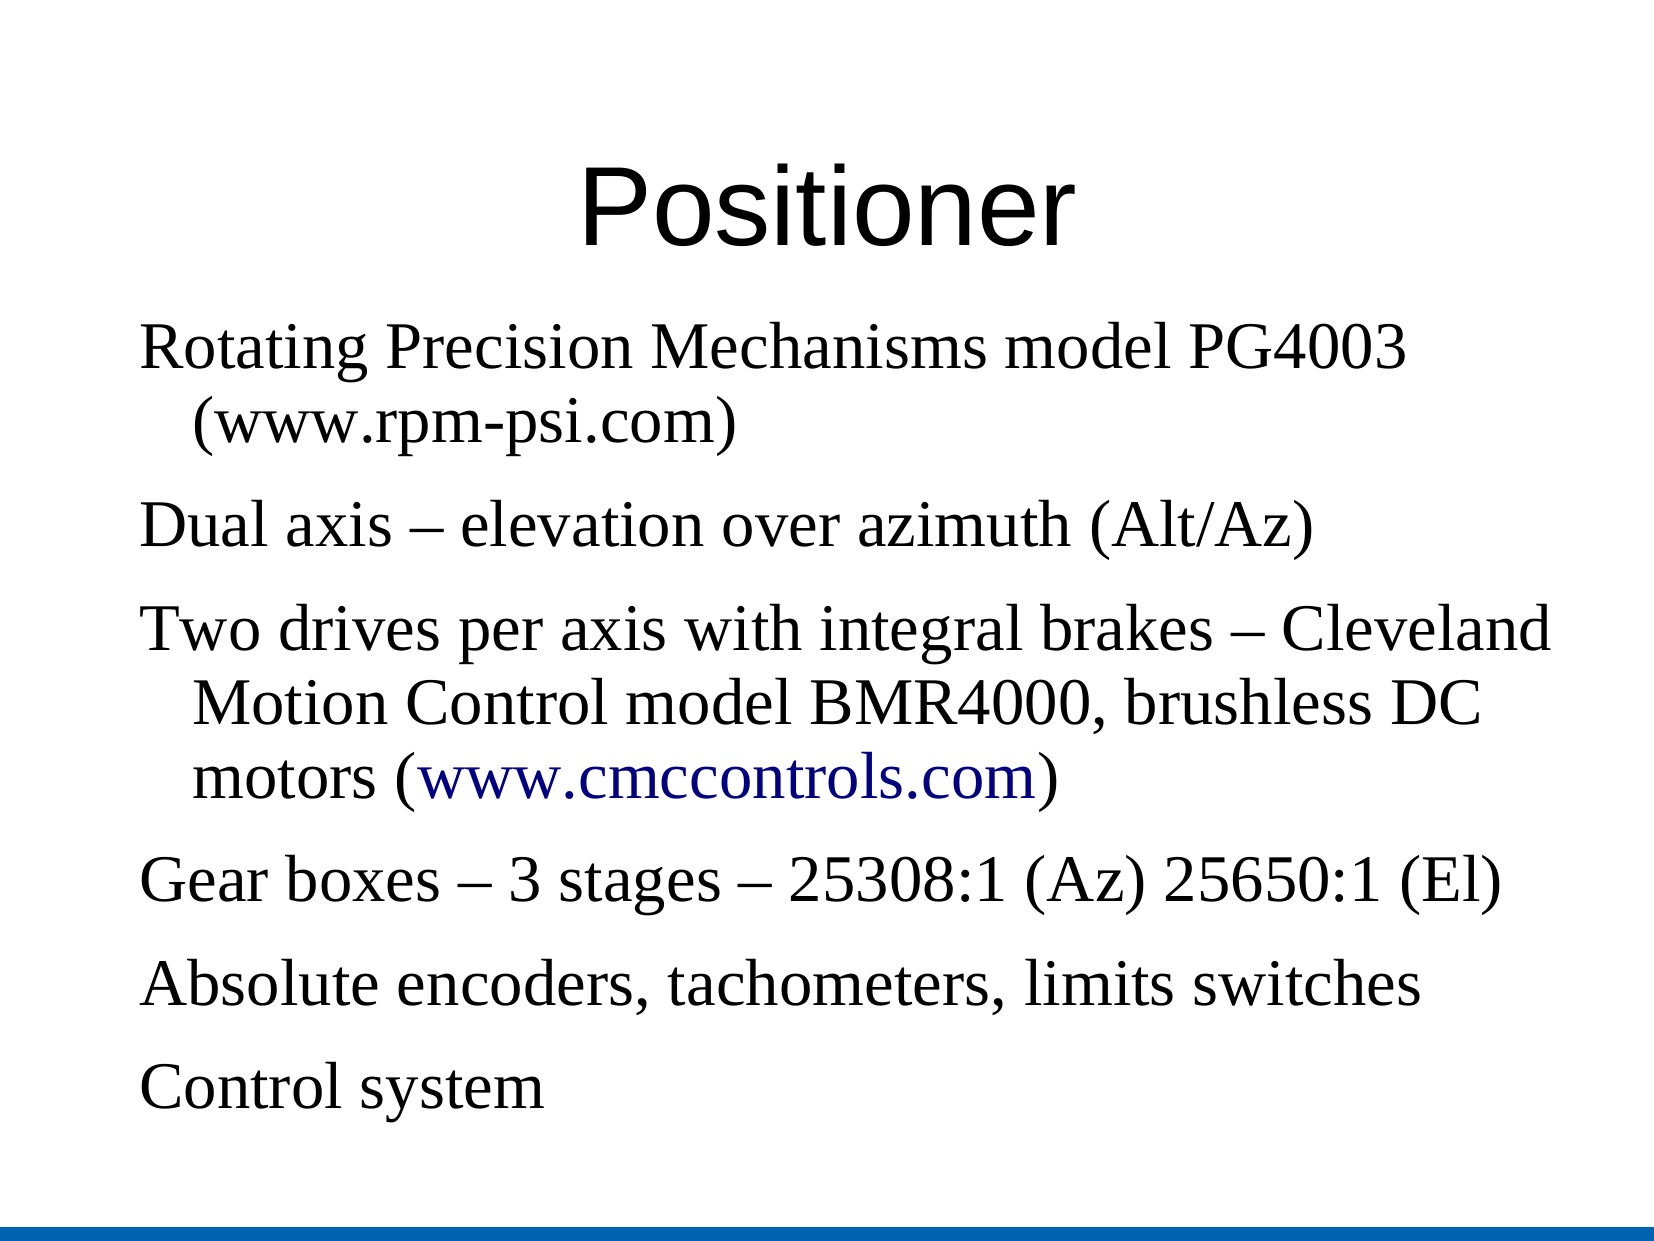

# Positioner
Rotating Precision Mechanisms model PG4003 (www.rpm-psi.com)
Dual axis – elevation over azimuth (Alt/Az)
Two drives per axis with integral brakes – Cleveland Motion Control model BMR4000, brushless DC motors (www.cmccontrols.com)
Gear boxes – 3 stages – 25308:1 (Az) 25650:1 (El)
Absolute encoders, tachometers, limits switches
Control system